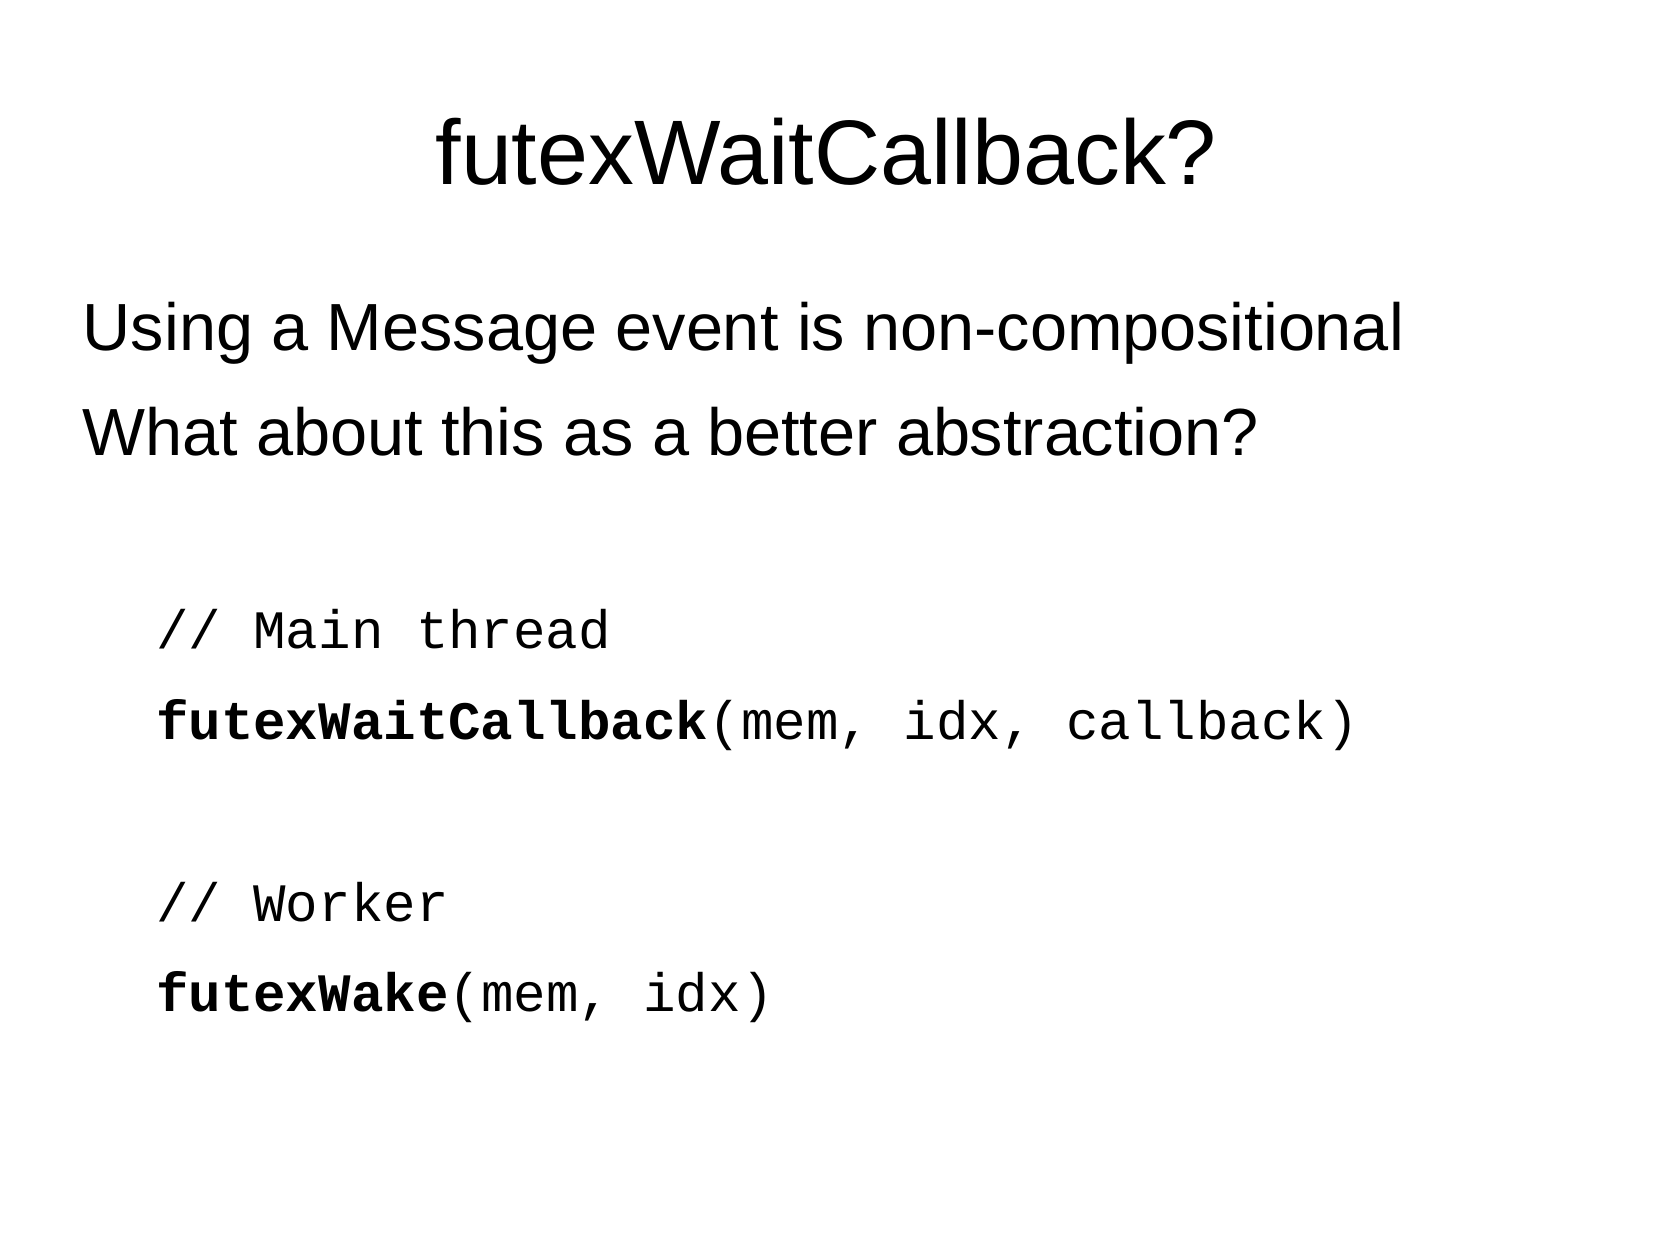

# futexWaitCallback?
Using a Message event is non-compositional
What about this as a better abstraction?
// Main thread
futexWaitCallback(mem, idx, callback)
// Worker
futexWake(mem, idx)